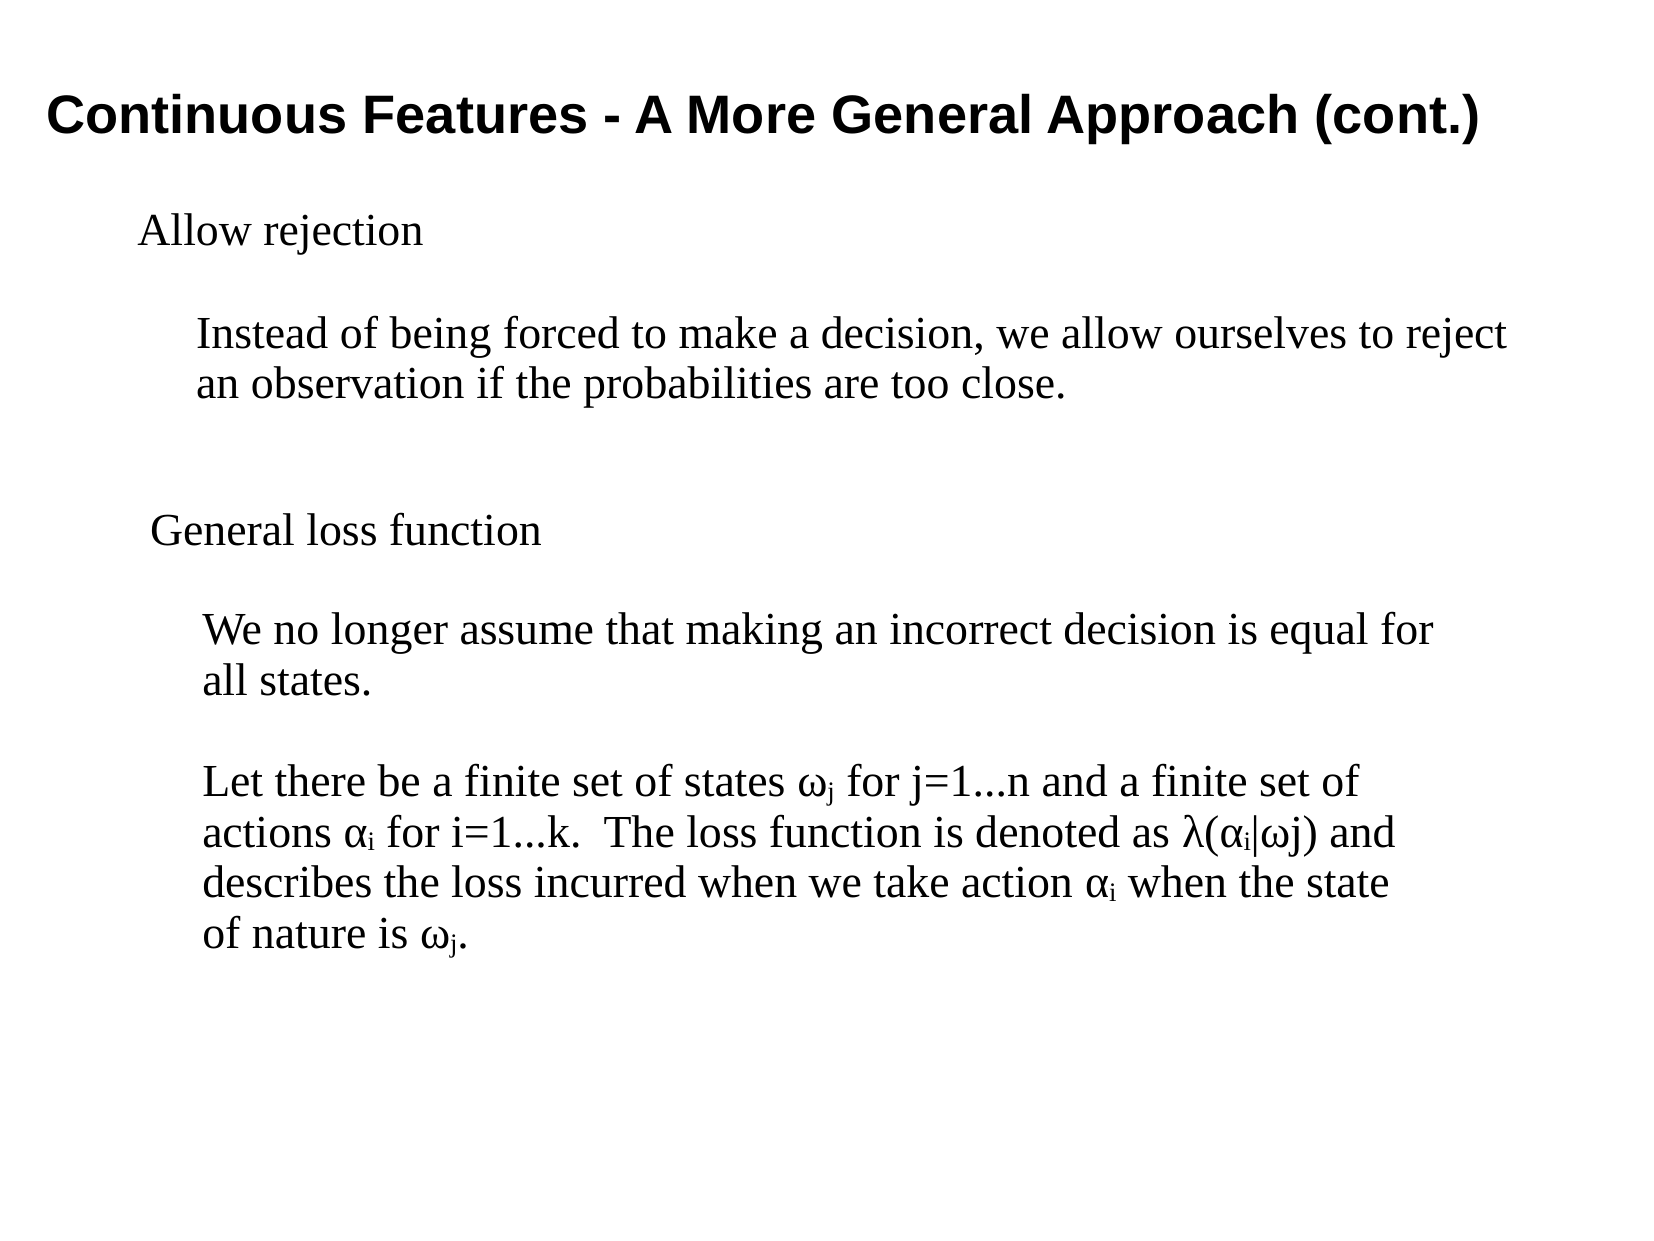

Continuous Features - A More General Approach (cont.)
 Allow rejection
Instead of being forced to make a decision, we allow ourselves to reject
an observation if the probabilities are too close.
 General loss function
We no longer assume that making an incorrect decision is equal for
all states.
Let there be a finite set of states ωj for j=1...n and a finite set of
actions αi for i=1...k. The loss function is denoted as λ(αi|ωj) and
describes the loss incurred when we take action αi when the state
of nature is ωj.